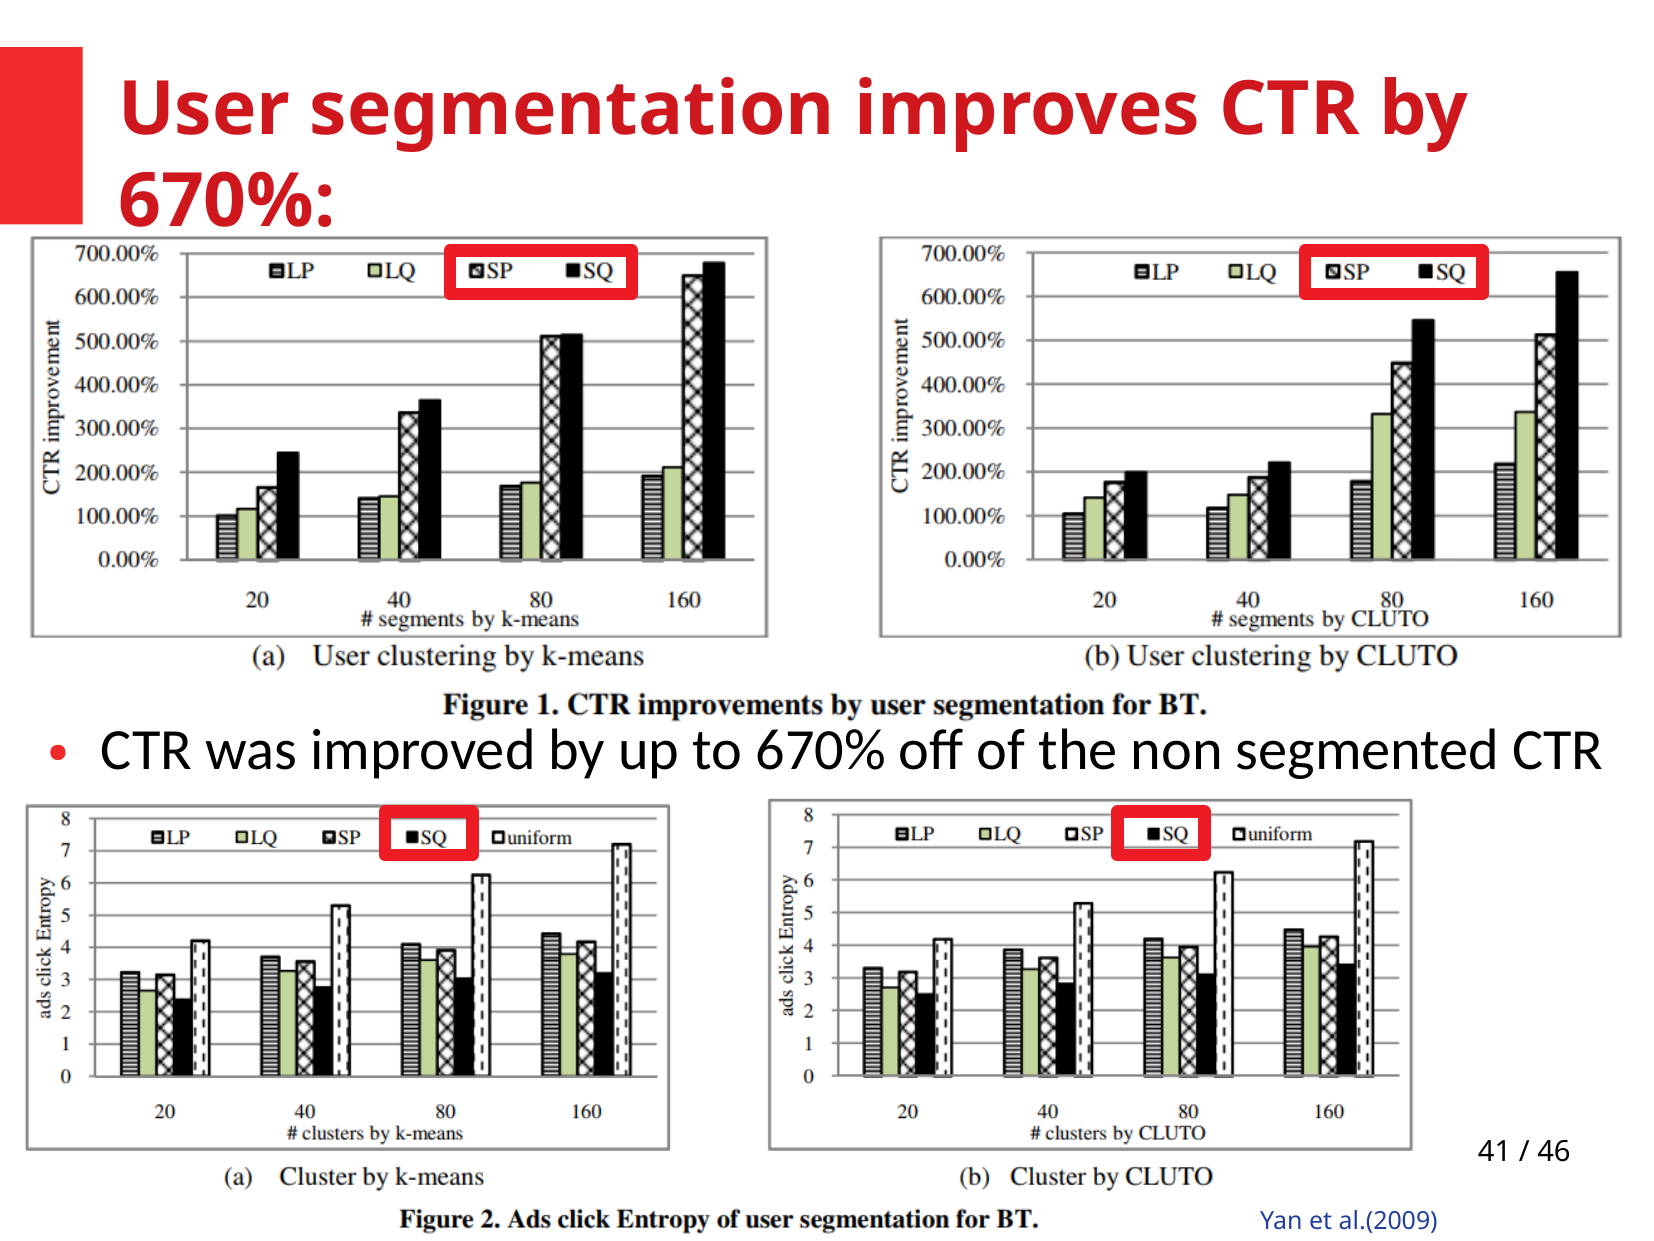

# User segmentation improves CTR by 670%:
CTR was improved by up to 670% off of the non segmented CTR
41
Yan et al.(2009)